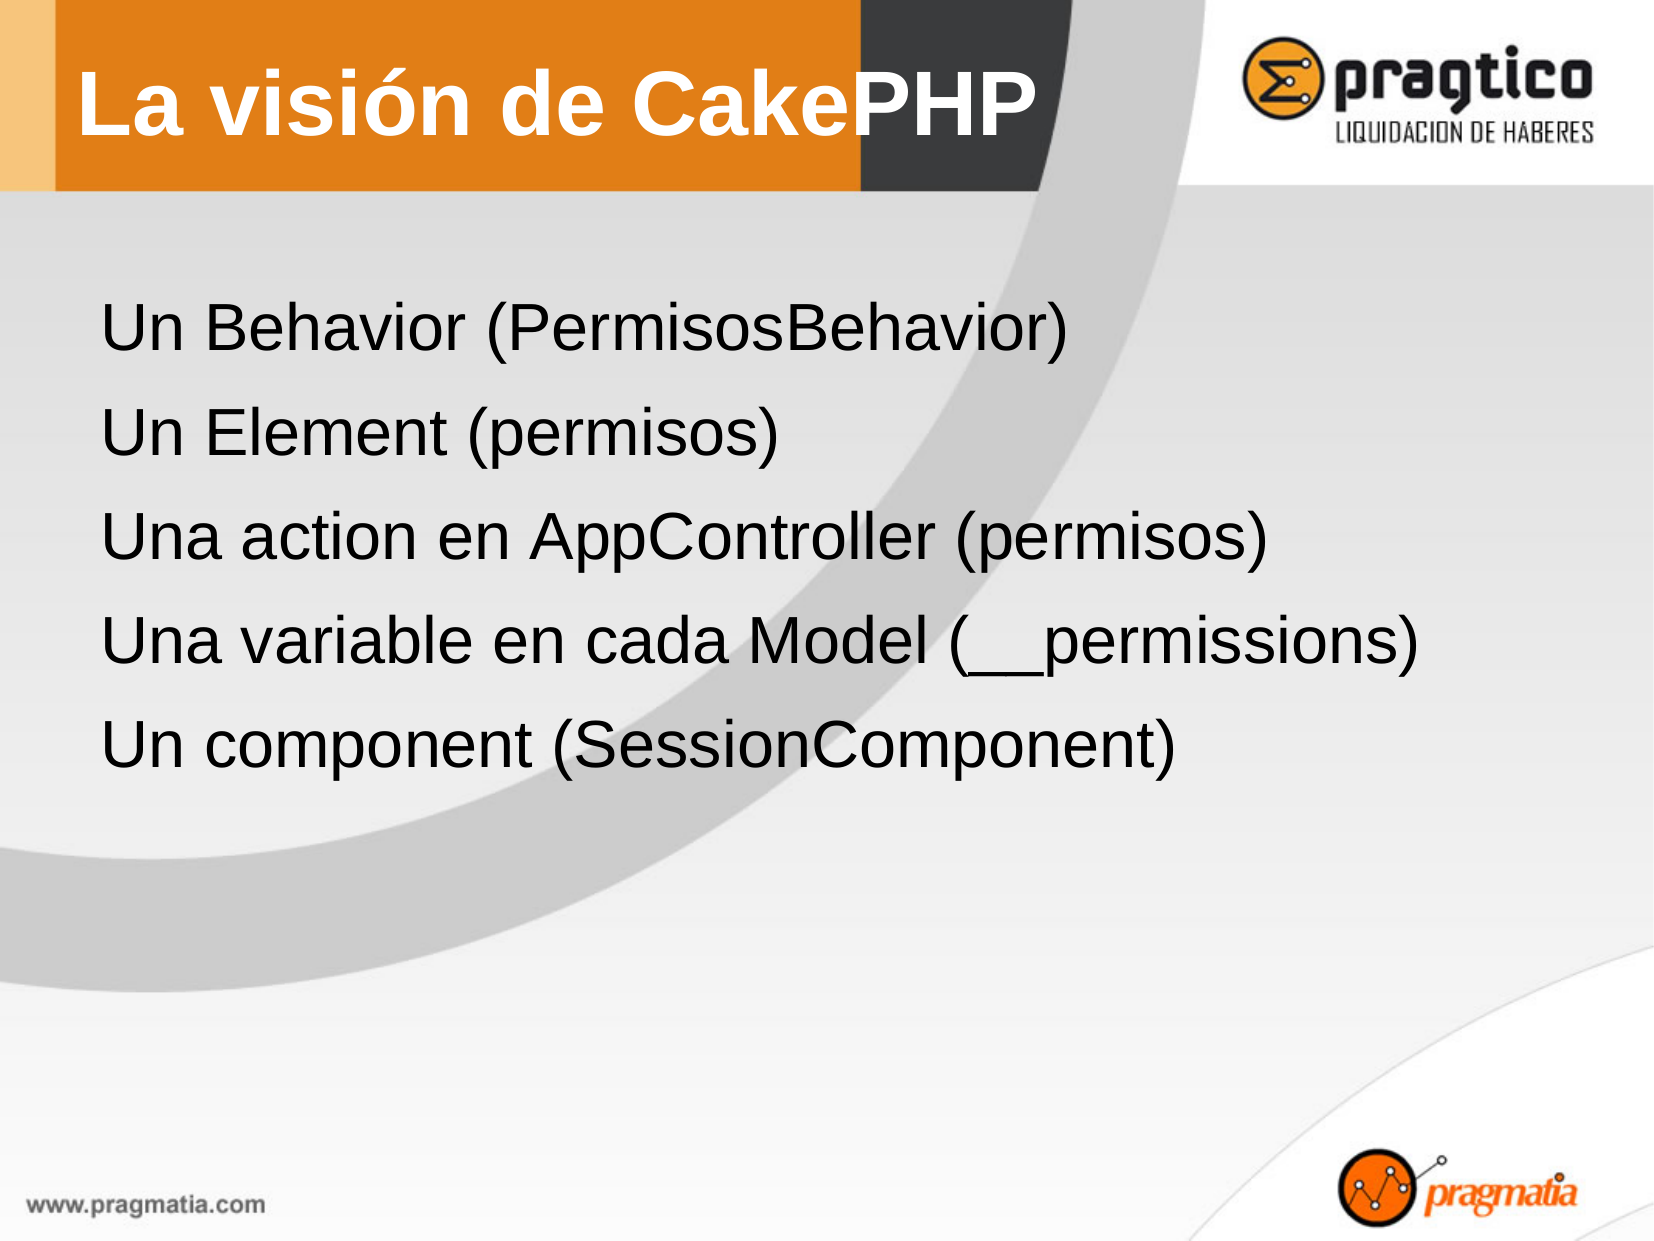

# La visión de CakePHP
Un Behavior (PermisosBehavior)
Un Element (permisos)
Una action en AppController (permisos)
Una variable en cada Model (__permissions)
Un component (SessionComponent)